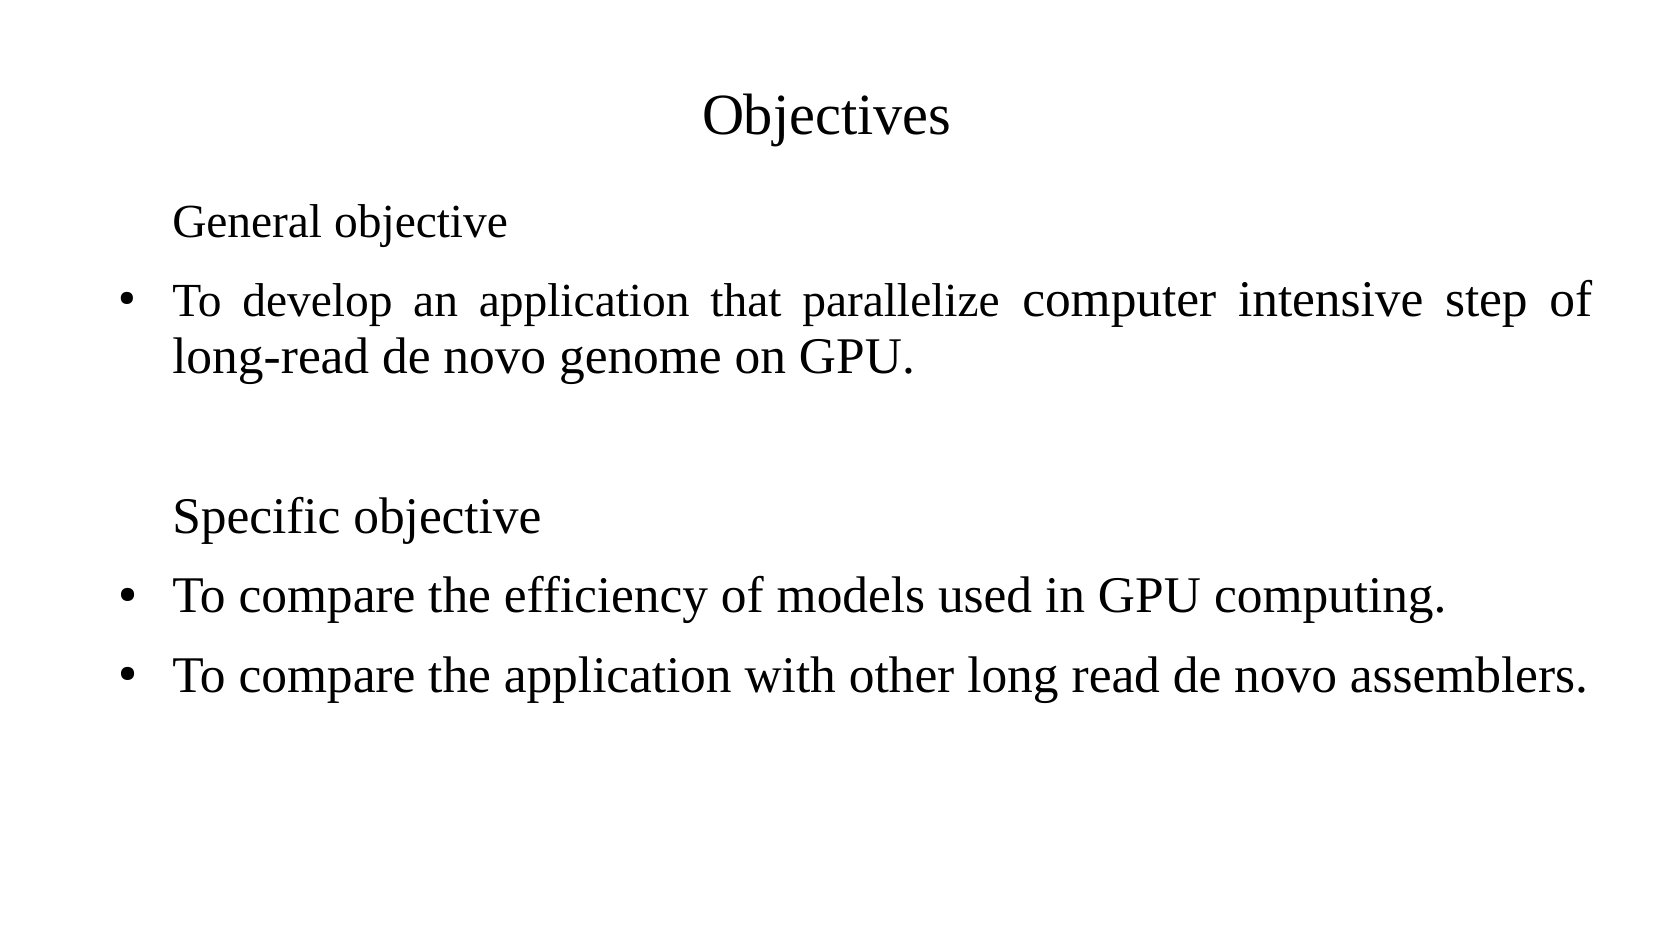

# Objectives
General objective
To develop an application that parallelize computer intensive step of long-read de novo genome on GPU.
Specific objective
To compare the efficiency of models used in GPU computing.
To compare the application with other long read de novo assemblers.